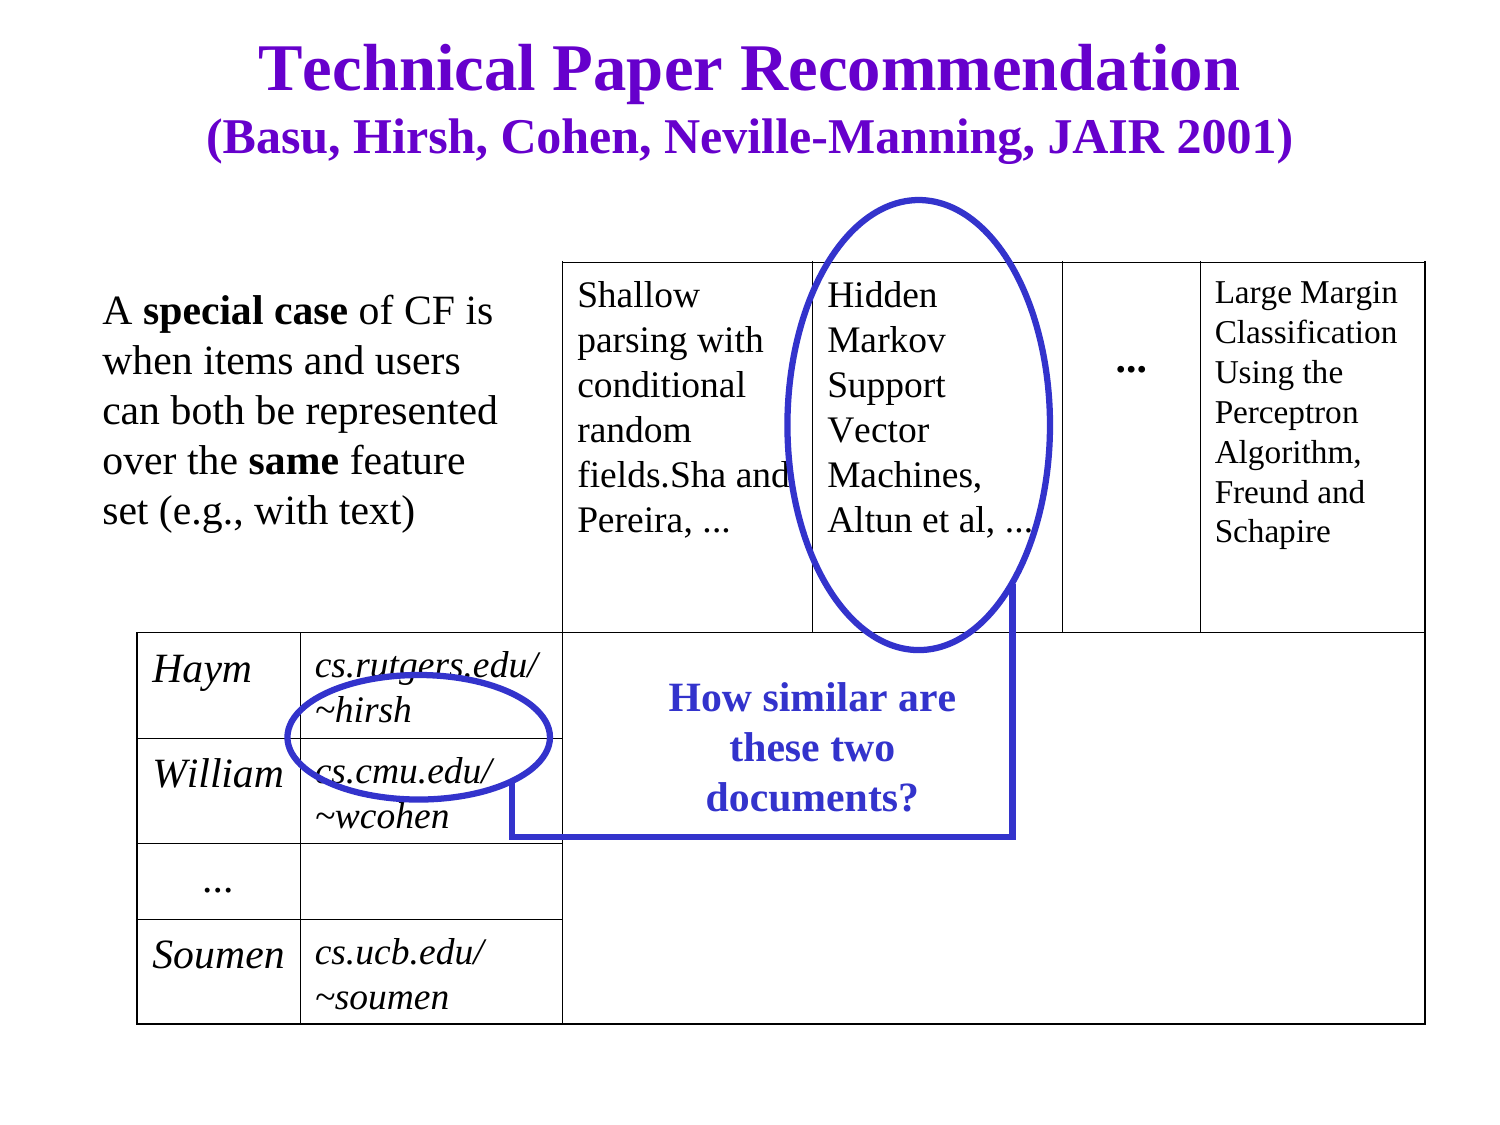

# Technical Paper Recommendation (Basu, Hirsh, Cohen, Neville-Manning, JAIR 2001)
| | | Shallow parsing with conditional random fields.Sha and Pereira, ... | Hidden Markov Support Vector Machines, Altun et al, ... | ... | Large Margin Classification Using the Perceptron Algorithm, Freund and Schapire |
| --- | --- | --- | --- | --- | --- |
| | | | | | |
| Haym | cs.rutgers.edu/ ~hirsh | | | | |
| William | cs.cmu.edu/ ~wcohen | | | | |
| ... | | | | | |
| Soumen | cs.ucb.edu/ ~soumen | | | | |
A special case of CF is when items and users can both be represented over the same feature set (e.g., with text)
How similar are these two documents?